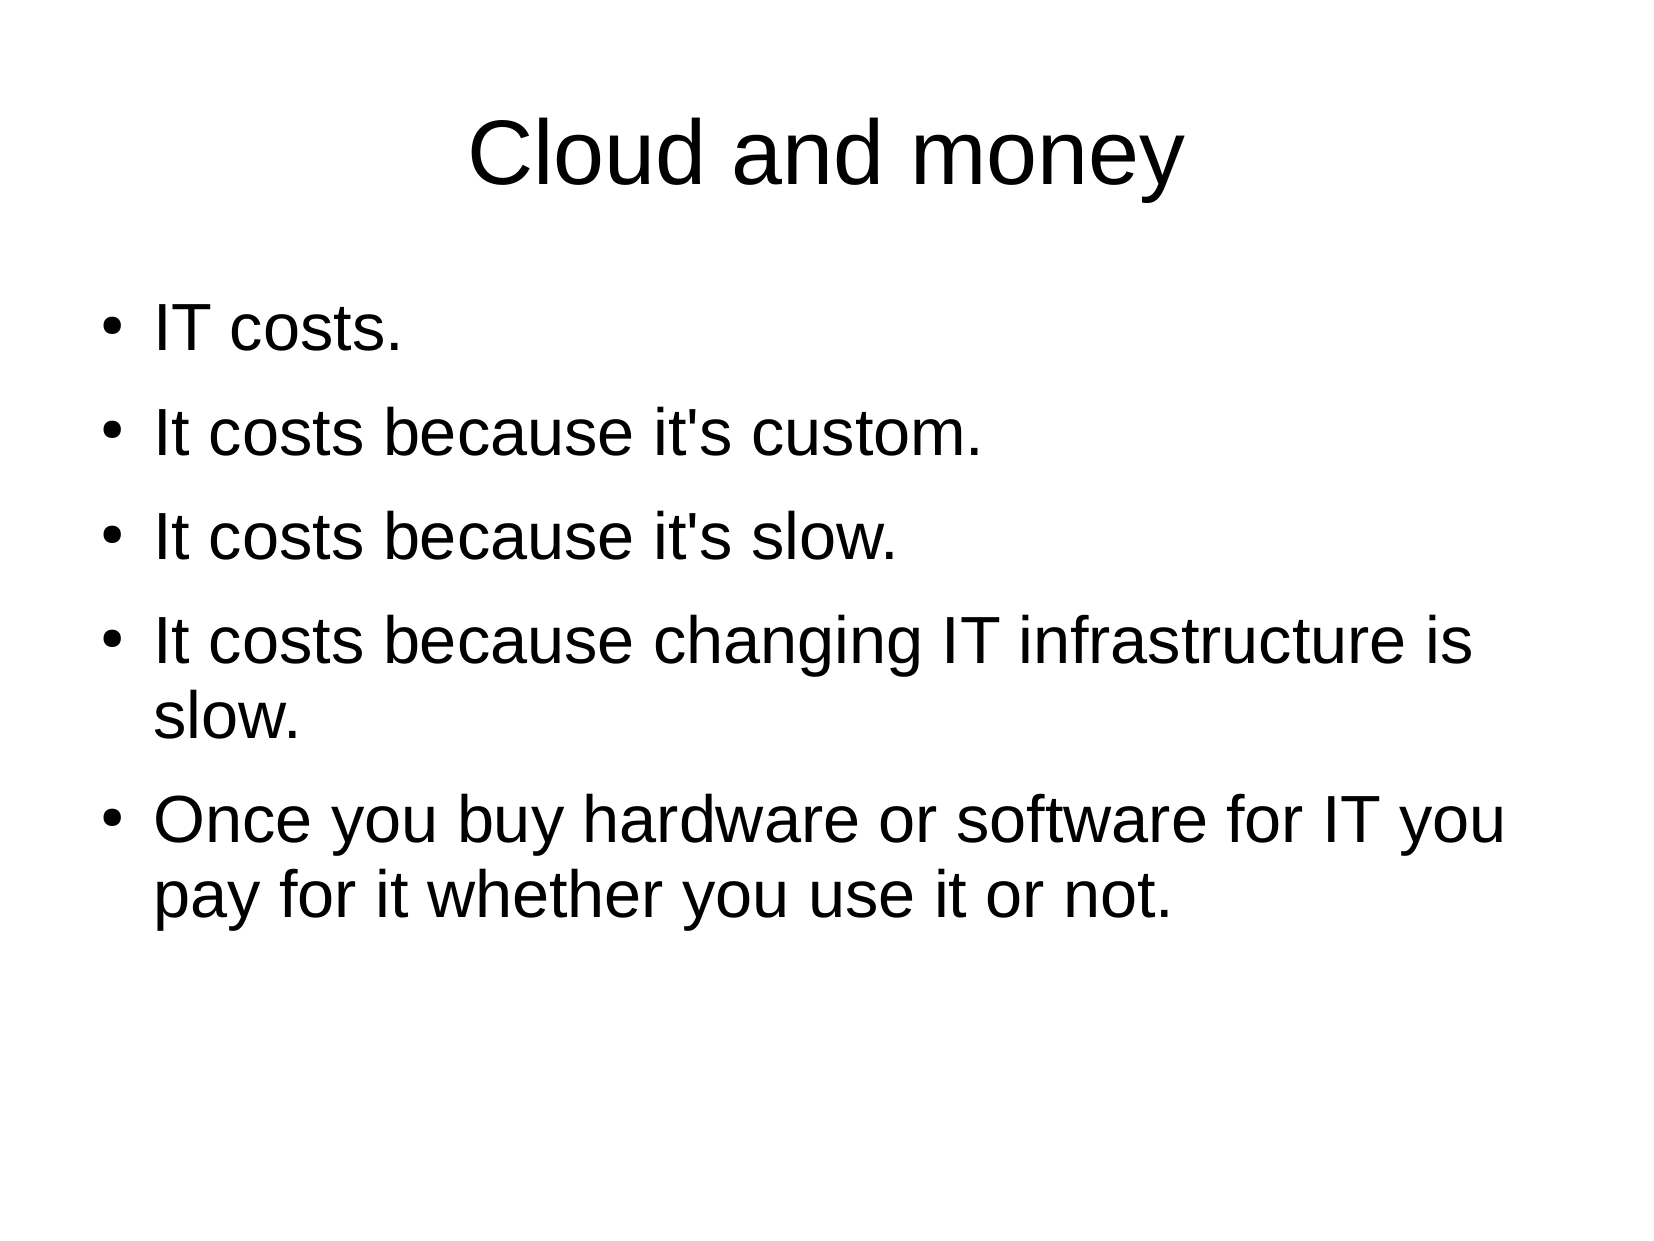

# Cloud and money
IT costs.
It costs because it's custom.
It costs because it's slow.
It costs because changing IT infrastructure is slow.
Once you buy hardware or software for IT you pay for it whether you use it or not.